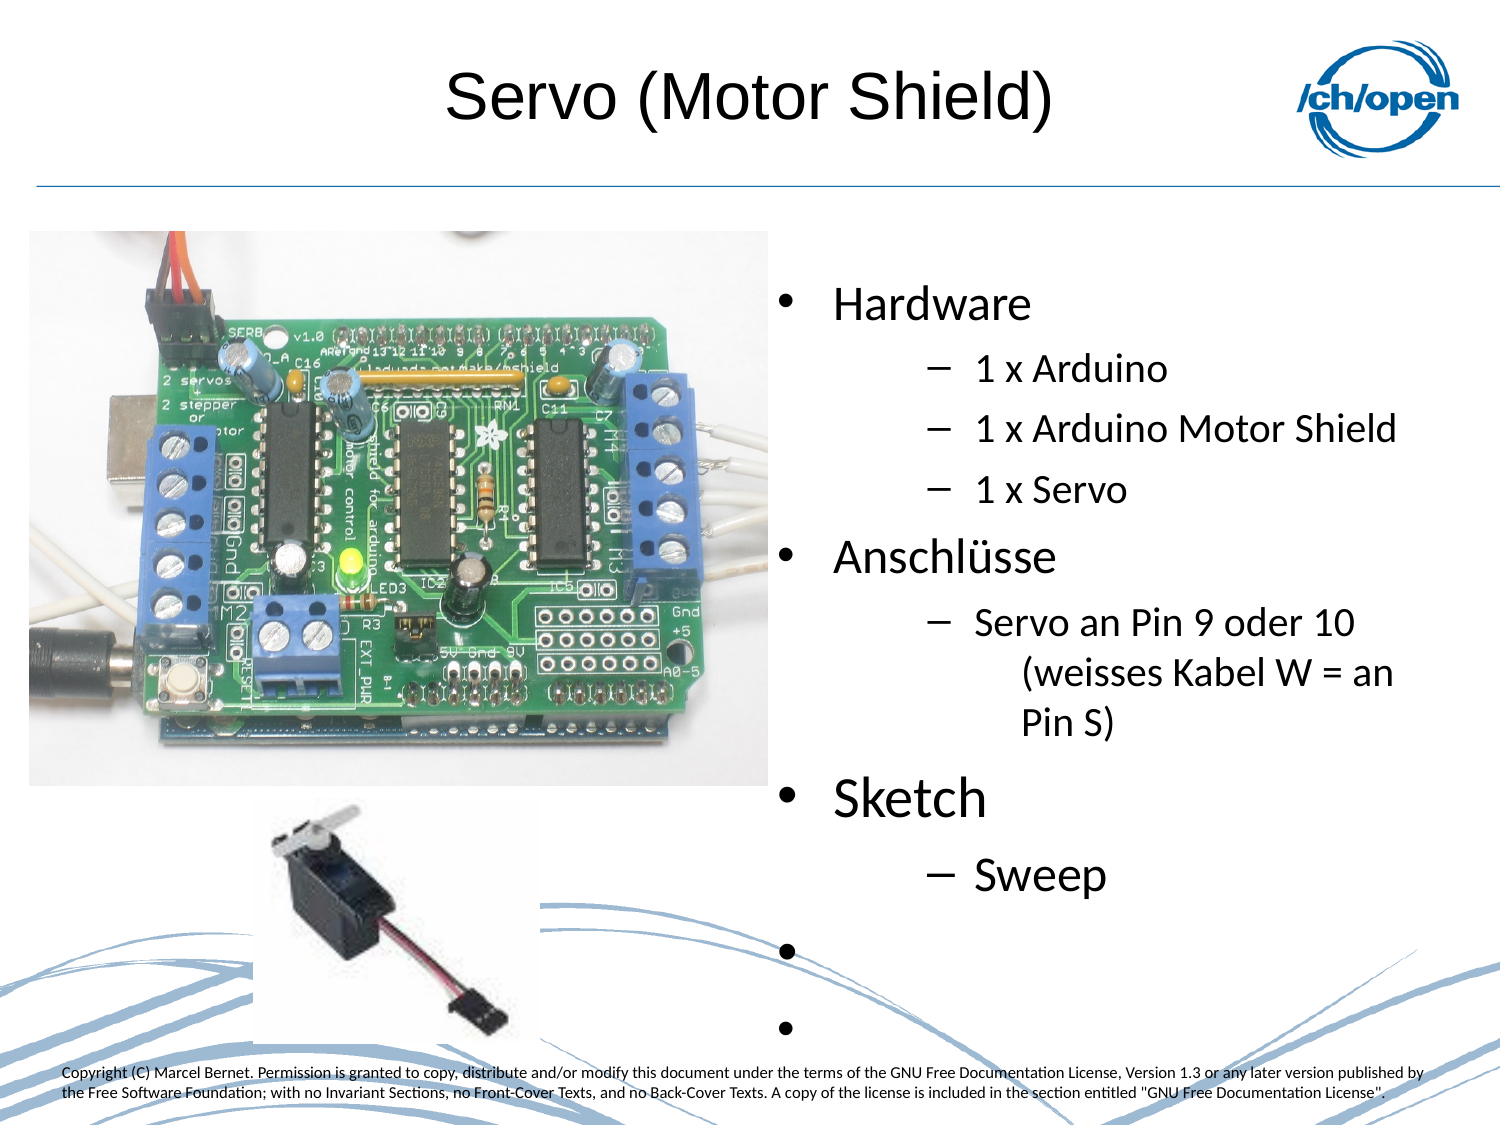

Servo (Motor Shield)
# Hardware
1 x Arduino
1 x Arduino Motor Shield
1 x Servo
Anschlüsse
Servo an Pin 9 oder 10 (weisses Kabel W = an Pin S)
Sketch
Sweep